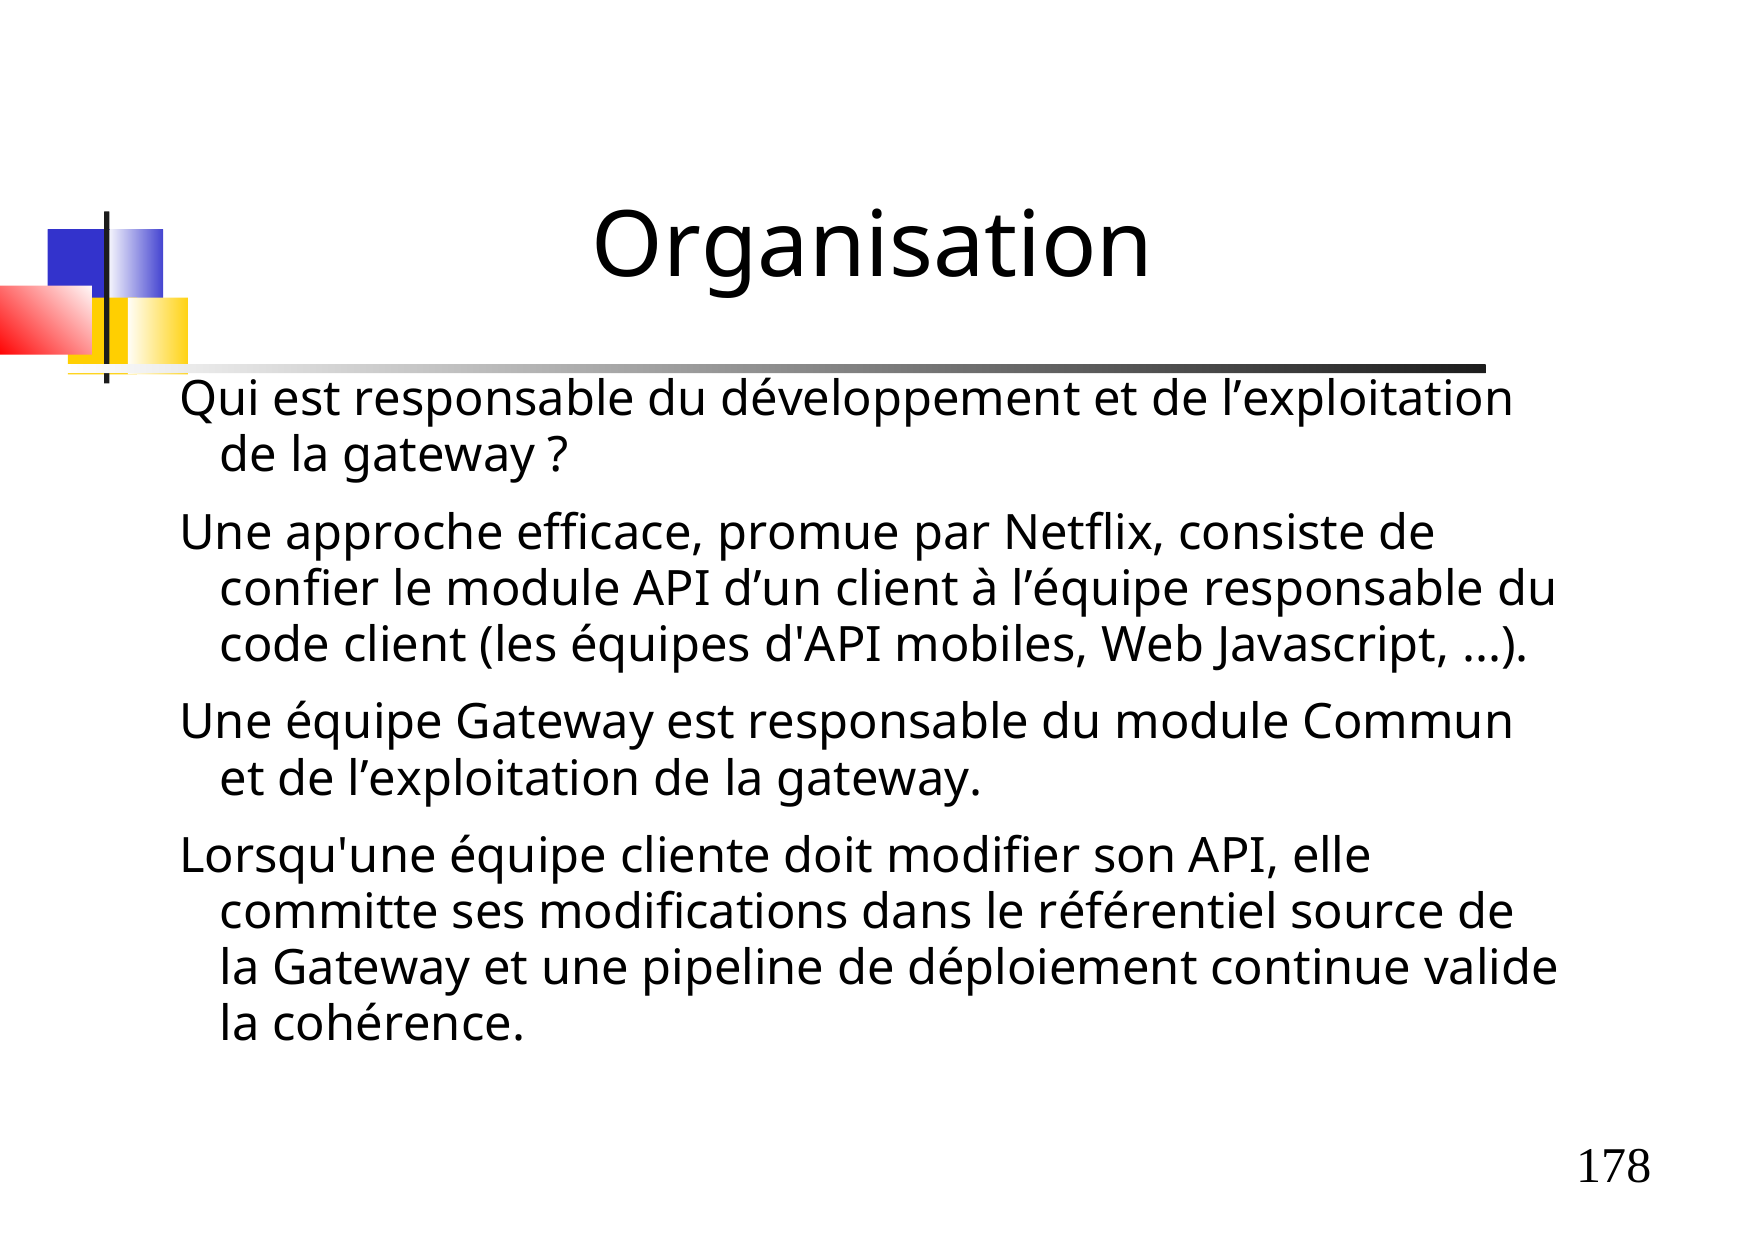

# Organisation
Qui est responsable du développement et de l’exploitation de la gateway ?
Une approche efficace, promue par Netflix, consiste de confier le module API d’un client à l’équipe responsable du code client (les équipes d'API mobiles, Web Javascript, ...).
Une équipe Gateway est responsable du module Commun et de l’exploitation de la gateway.
Lorsqu'une équipe cliente doit modifier son API, elle committe ses modifications dans le référentiel source de la Gateway et une pipeline de déploiement continue valide la cohérence.